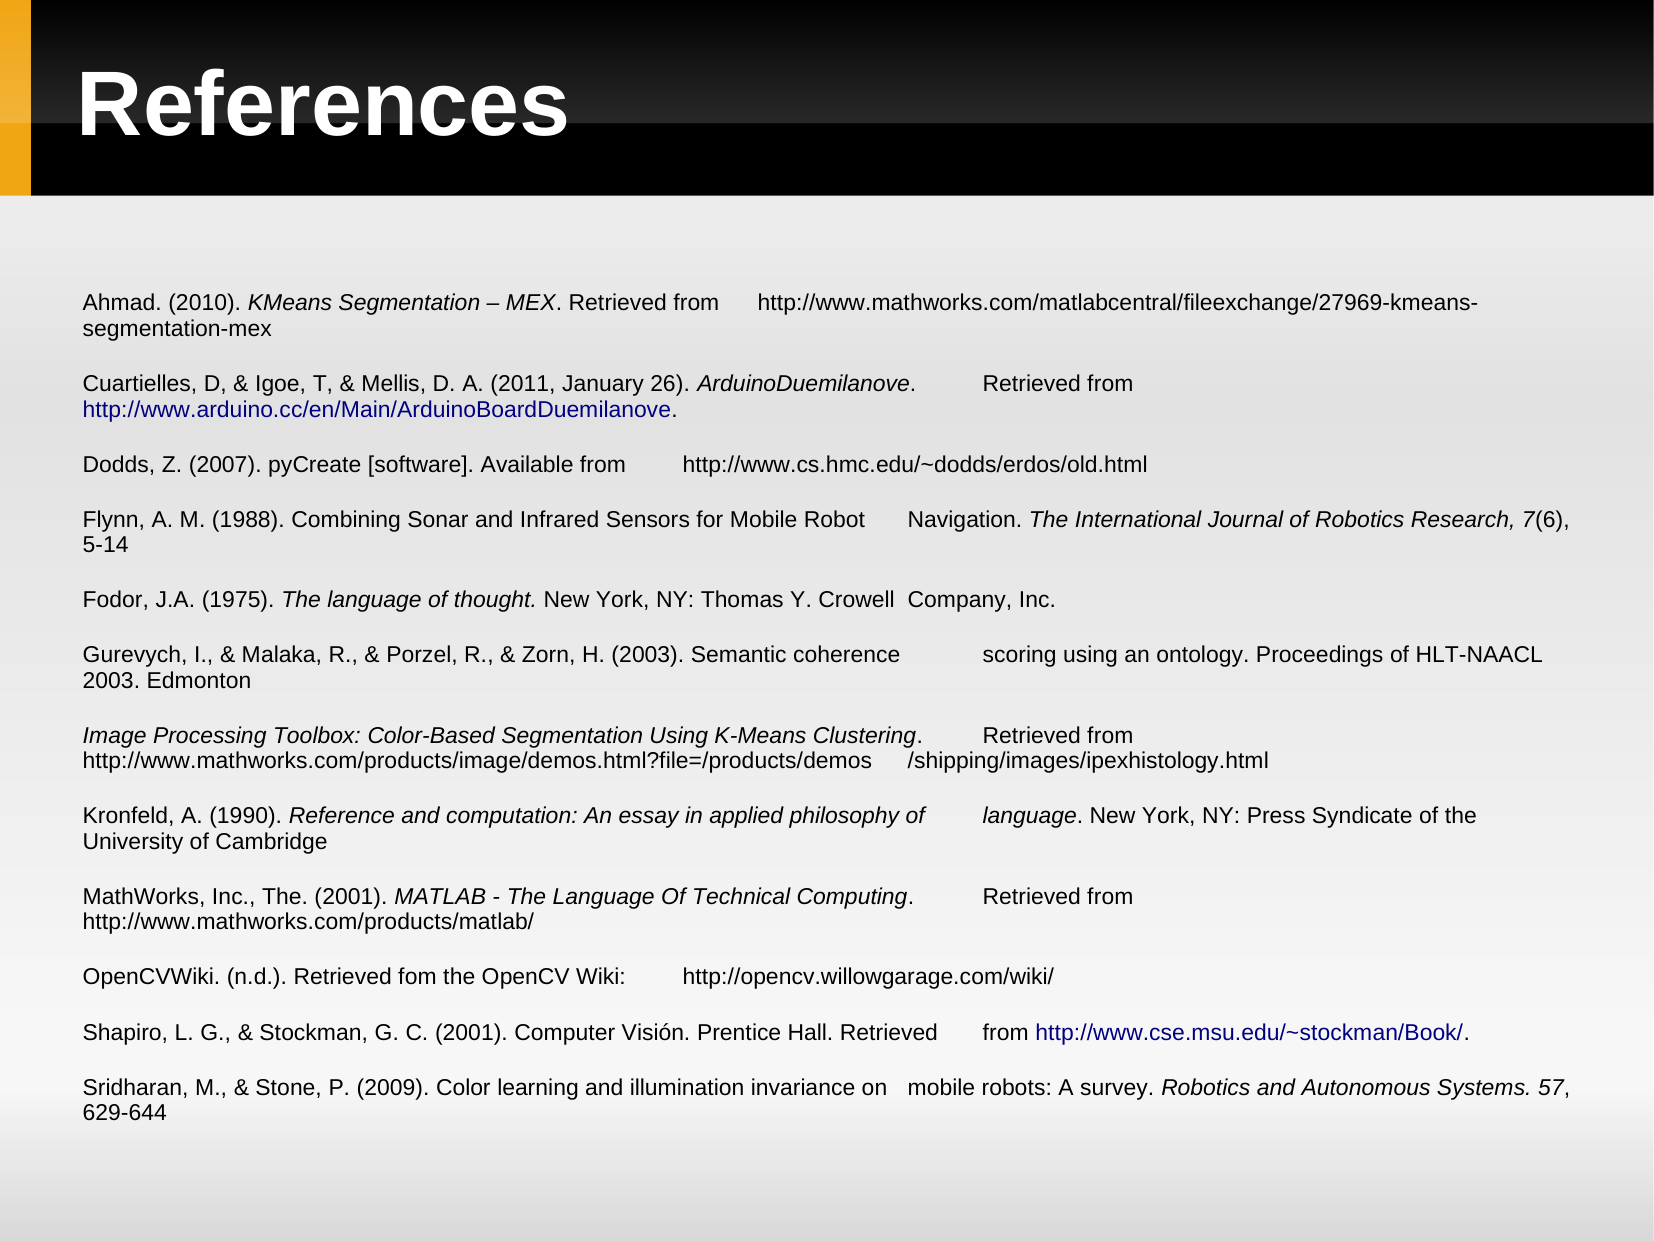

# References
Ahmad. (2010). KMeans Segmentation – MEX. Retrieved from 	http://www.mathworks.com/matlabcentral/fileexchange/27969-kmeans-	segmentation-mex
Cuartielles, D, & Igoe, T, & Mellis, D. A. (2011, January 26). ArduinoDuemilanove. 	Retrieved from http://www.arduino.cc/en/Main/ArduinoBoardDuemilanove.
Dodds, Z. (2007). pyCreate [software]. Available from 	http://www.cs.hmc.edu/~dodds/erdos/old.html
Flynn, A. M. (1988). Combining Sonar and Infrared Sensors for Mobile Robot 	Navigation. The International Journal of Robotics Research, 7(6), 5-14
Fodor, J.A. (1975). The language of thought. New York, NY: Thomas Y. Crowell 	Company, Inc.
Gurevych, I., & Malaka, R., & Porzel, R., & Zorn, H. (2003). Semantic coherence 	scoring using an ontology. Proceedings of HLT-NAACL 2003. Edmonton
Image Processing Toolbox: Color-Based Segmentation Using K-Means Clustering. 	Retrieved from 	http://www.mathworks.com/products/image/demos.html?file=/products/demos	/shipping/images/ipexhistology.html
Kronfeld, A. (1990). Reference and computation: An essay in applied philosophy of 	language. New York, NY: Press Syndicate of the University of Cambridge
MathWorks, Inc., The. (2001). MATLAB - The Language Of Technical Computing. 	Retrieved from http://www.mathworks.com/products/matlab/
OpenCVWiki. (n.d.). Retrieved fom the OpenCV Wiki: 	http://opencv.willowgarage.com/wiki/
Shapiro, L. G., & Stockman, G. C. (2001). Computer Visión. Prentice Hall. Retrieved 	from http://www.cse.msu.edu/~stockman/Book/.
Sridharan, M., & Stone, P. (2009). Color learning and illumination invariance on 	mobile robots: A survey. Robotics and Autonomous Systems. 57, 629-644